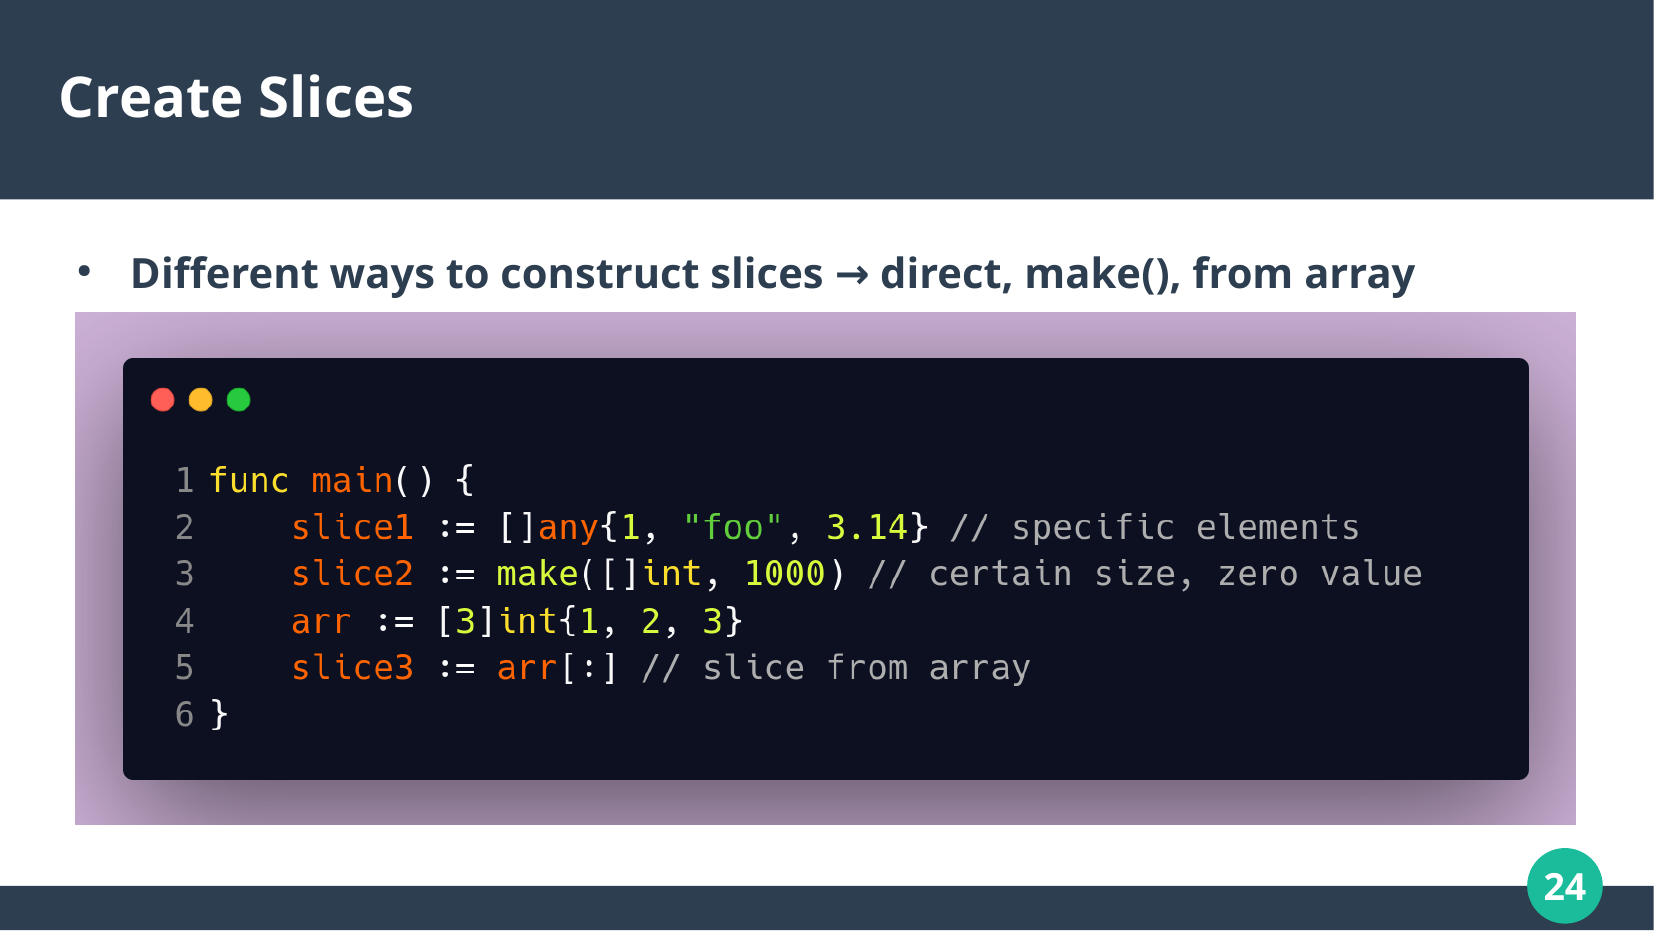

# Create Slices
Different ways to construct slices → direct, make(), from array